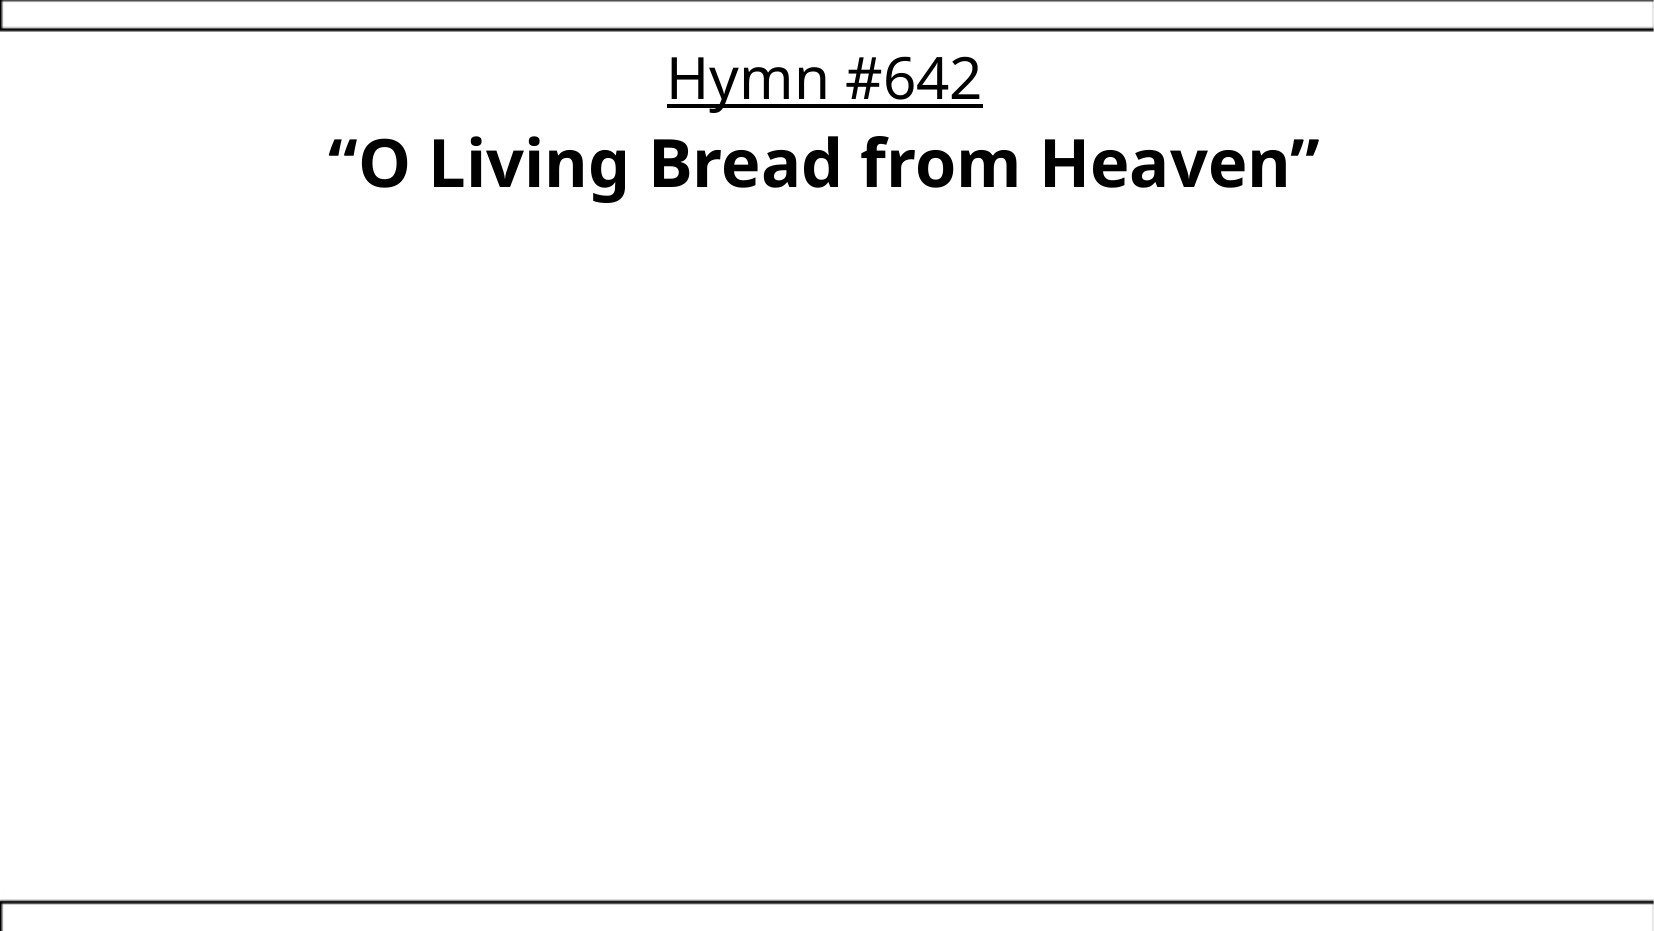

Hymn #642
“O Living Bread from Heaven”